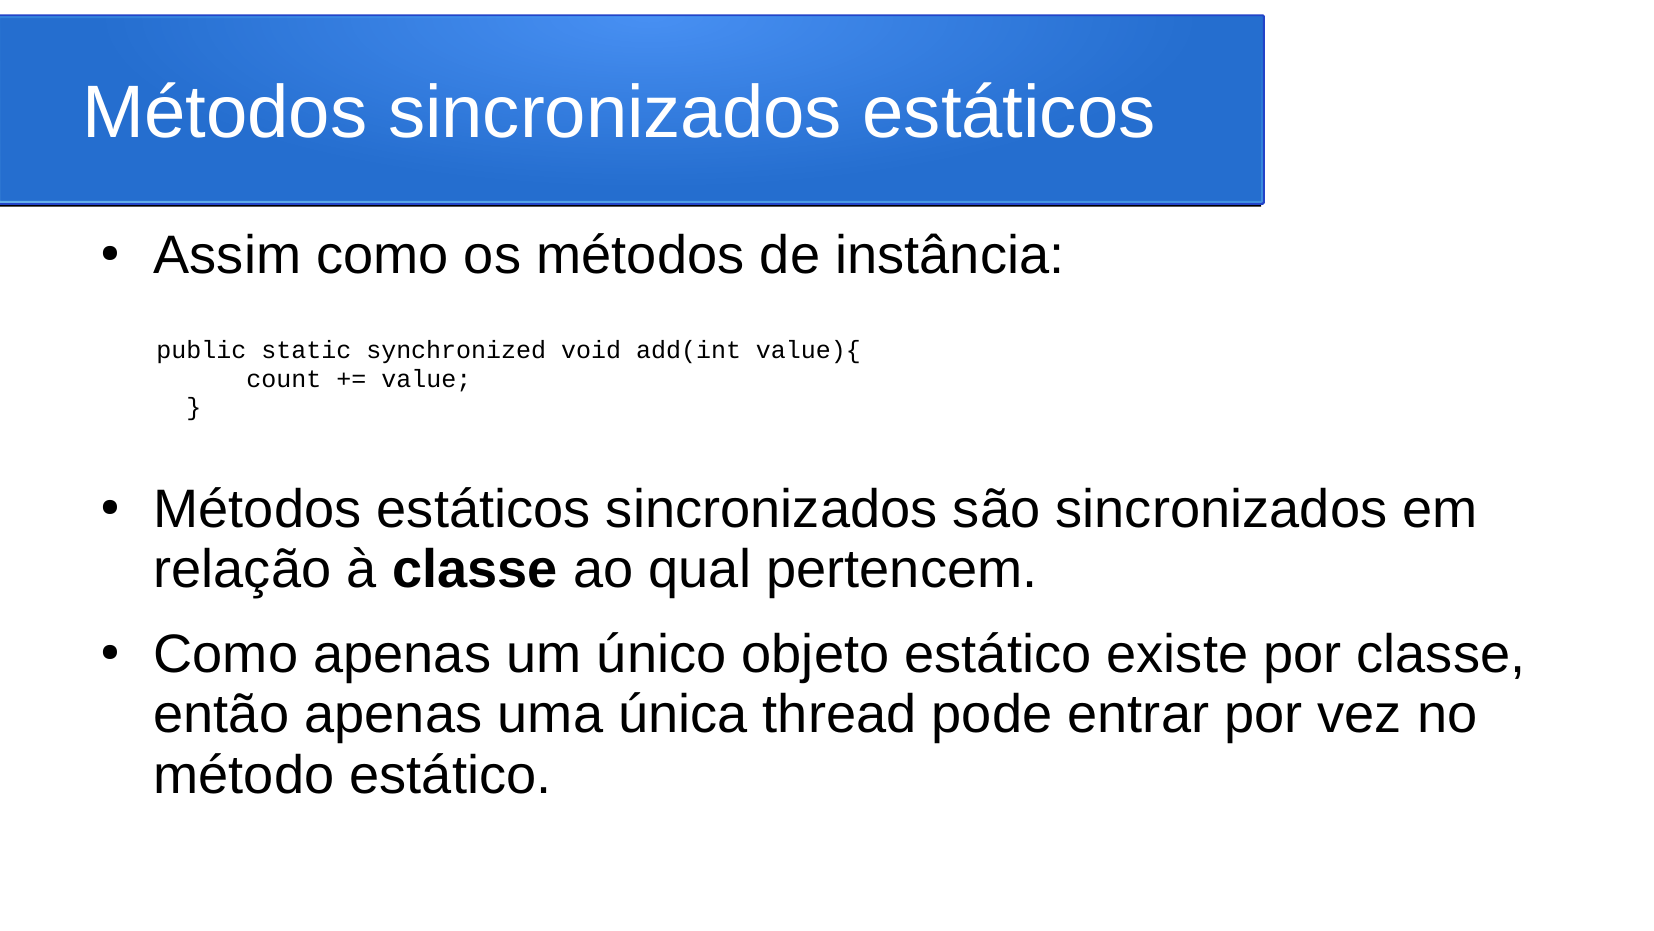

# Métodos sincronizados estáticos
Assim como os métodos de instância:
public static synchronized void add(int value){
 count += value;
 }
Métodos estáticos sincronizados são sincronizados em relação à classe ao qual pertencem.
Como apenas um único objeto estático existe por classe, então apenas uma única thread pode entrar por vez no método estático.